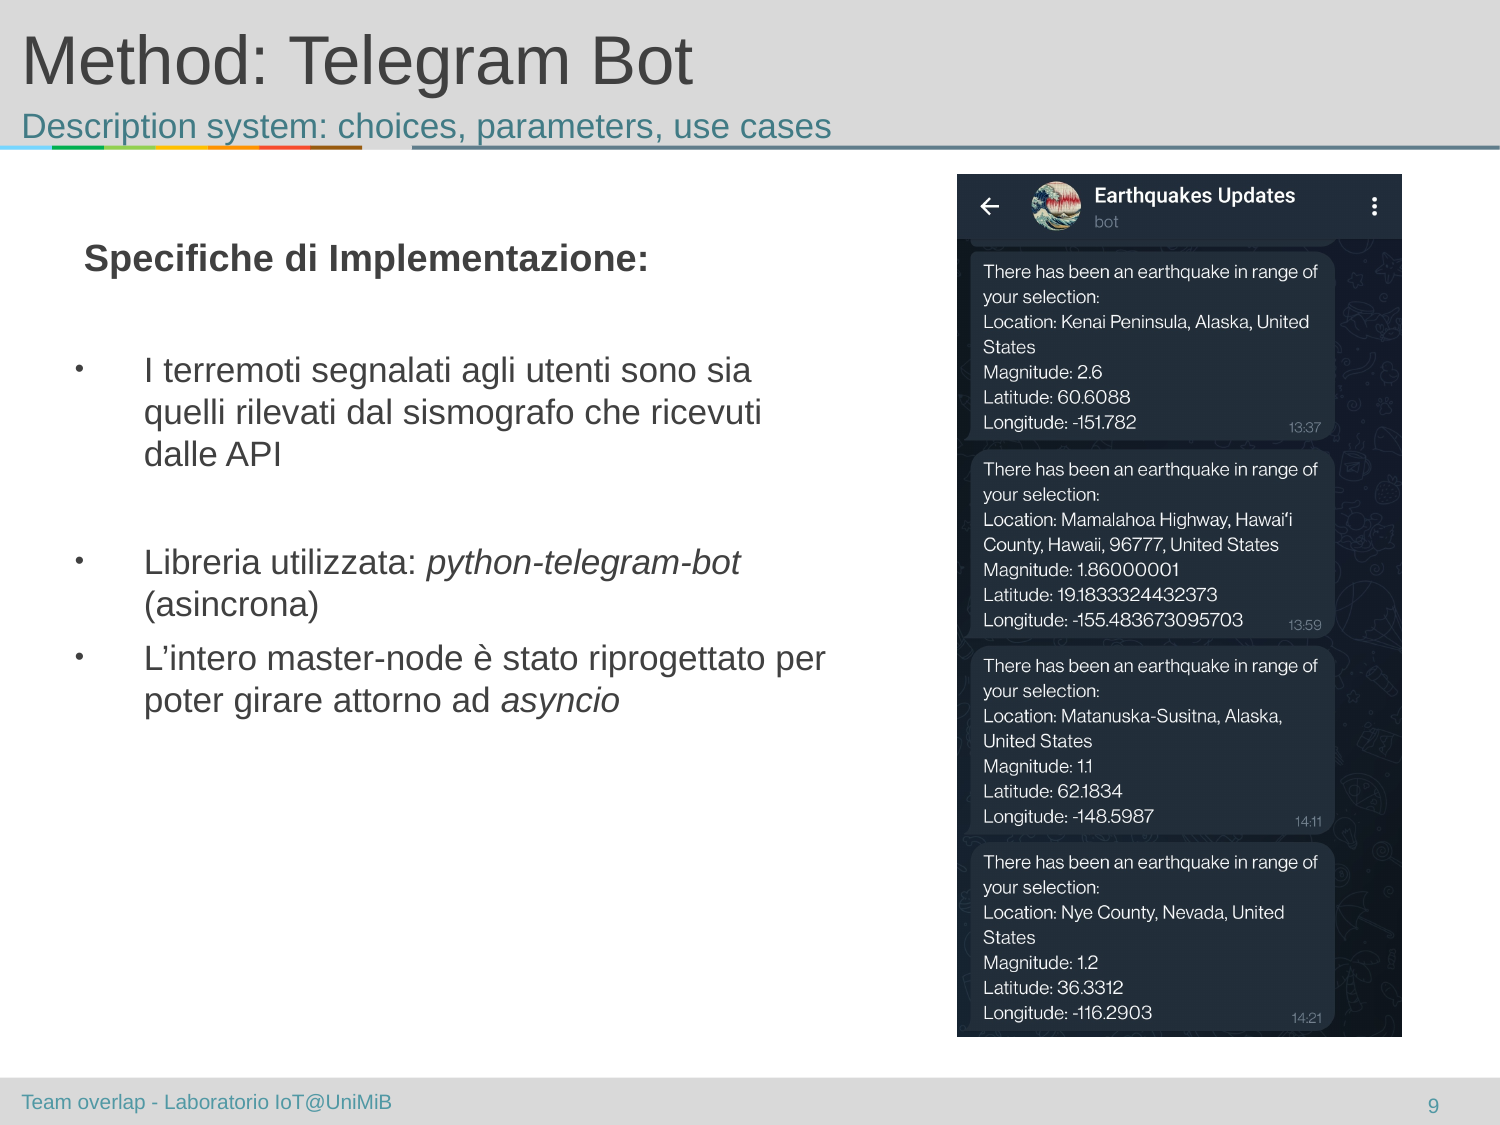

# Method: Telegram Bot
Description system: choices, parameters, use cases
Specifiche di Implementazione:
I terremoti segnalati agli utenti sono sia quelli rilevati dal sismografo che ricevuti dalle API
Libreria utilizzata: python-telegram-bot (asincrona)
L’intero master-node è stato riprogettato per poter girare attorno ad asyncio
Team overlap - Laboratorio IoT@UniMiB